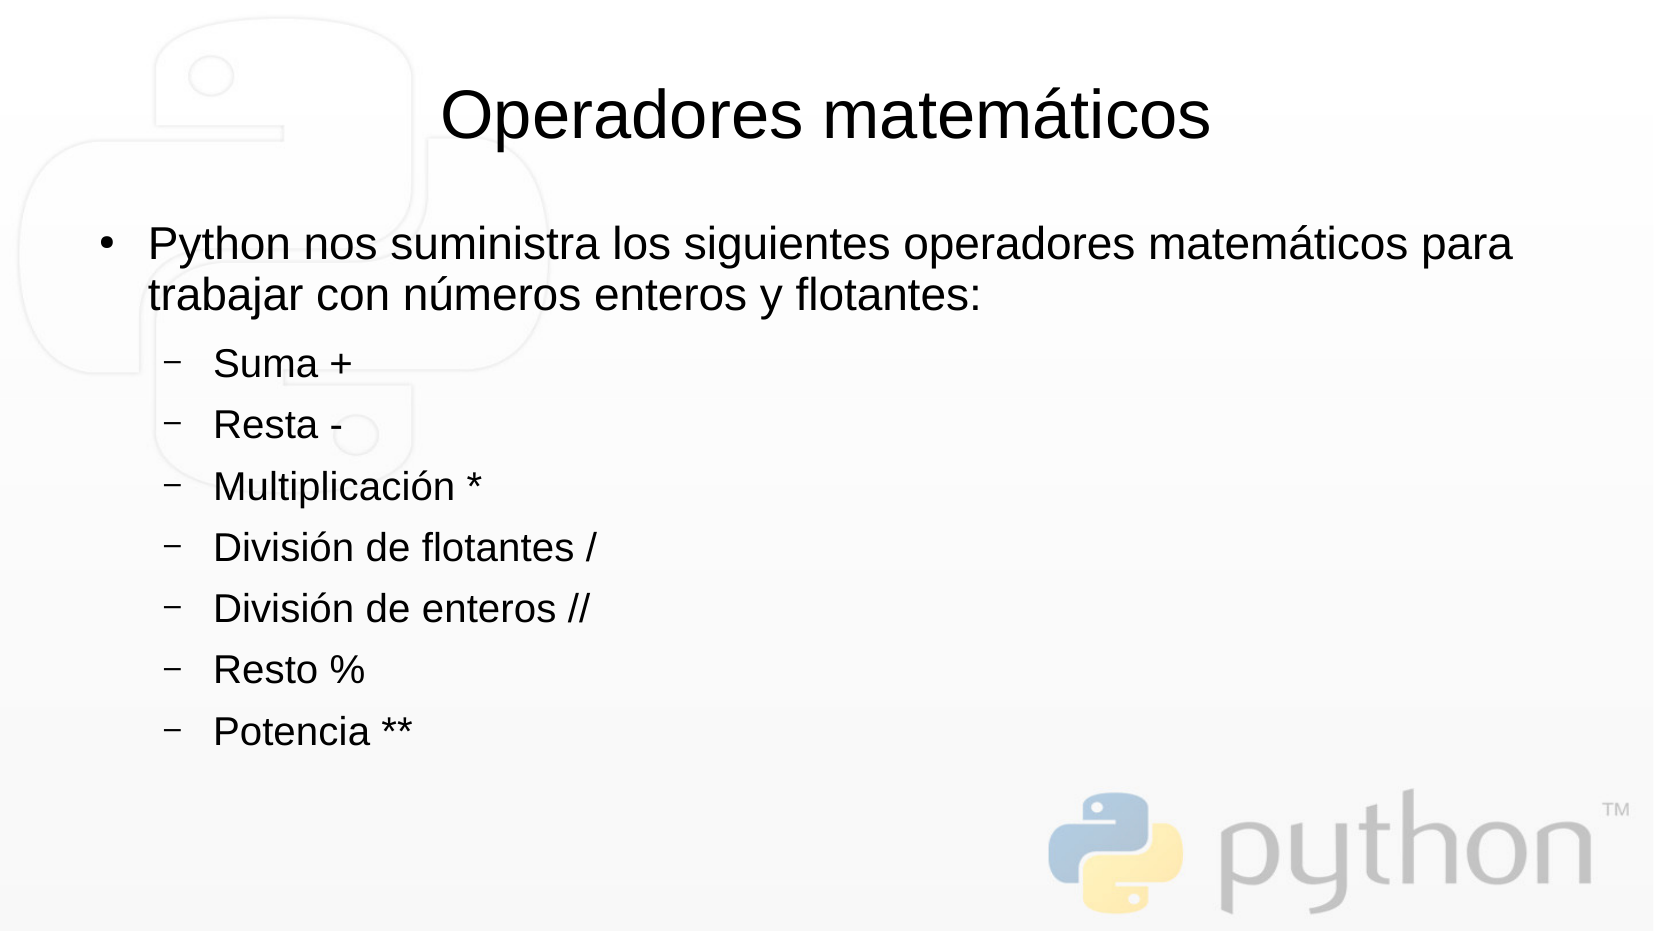

# Operadores matemáticos
Python nos suministra los siguientes operadores matemáticos para trabajar con números enteros y flotantes:
Suma +
Resta -
Multiplicación *
División de flotantes /
División de enteros //
Resto %
Potencia **